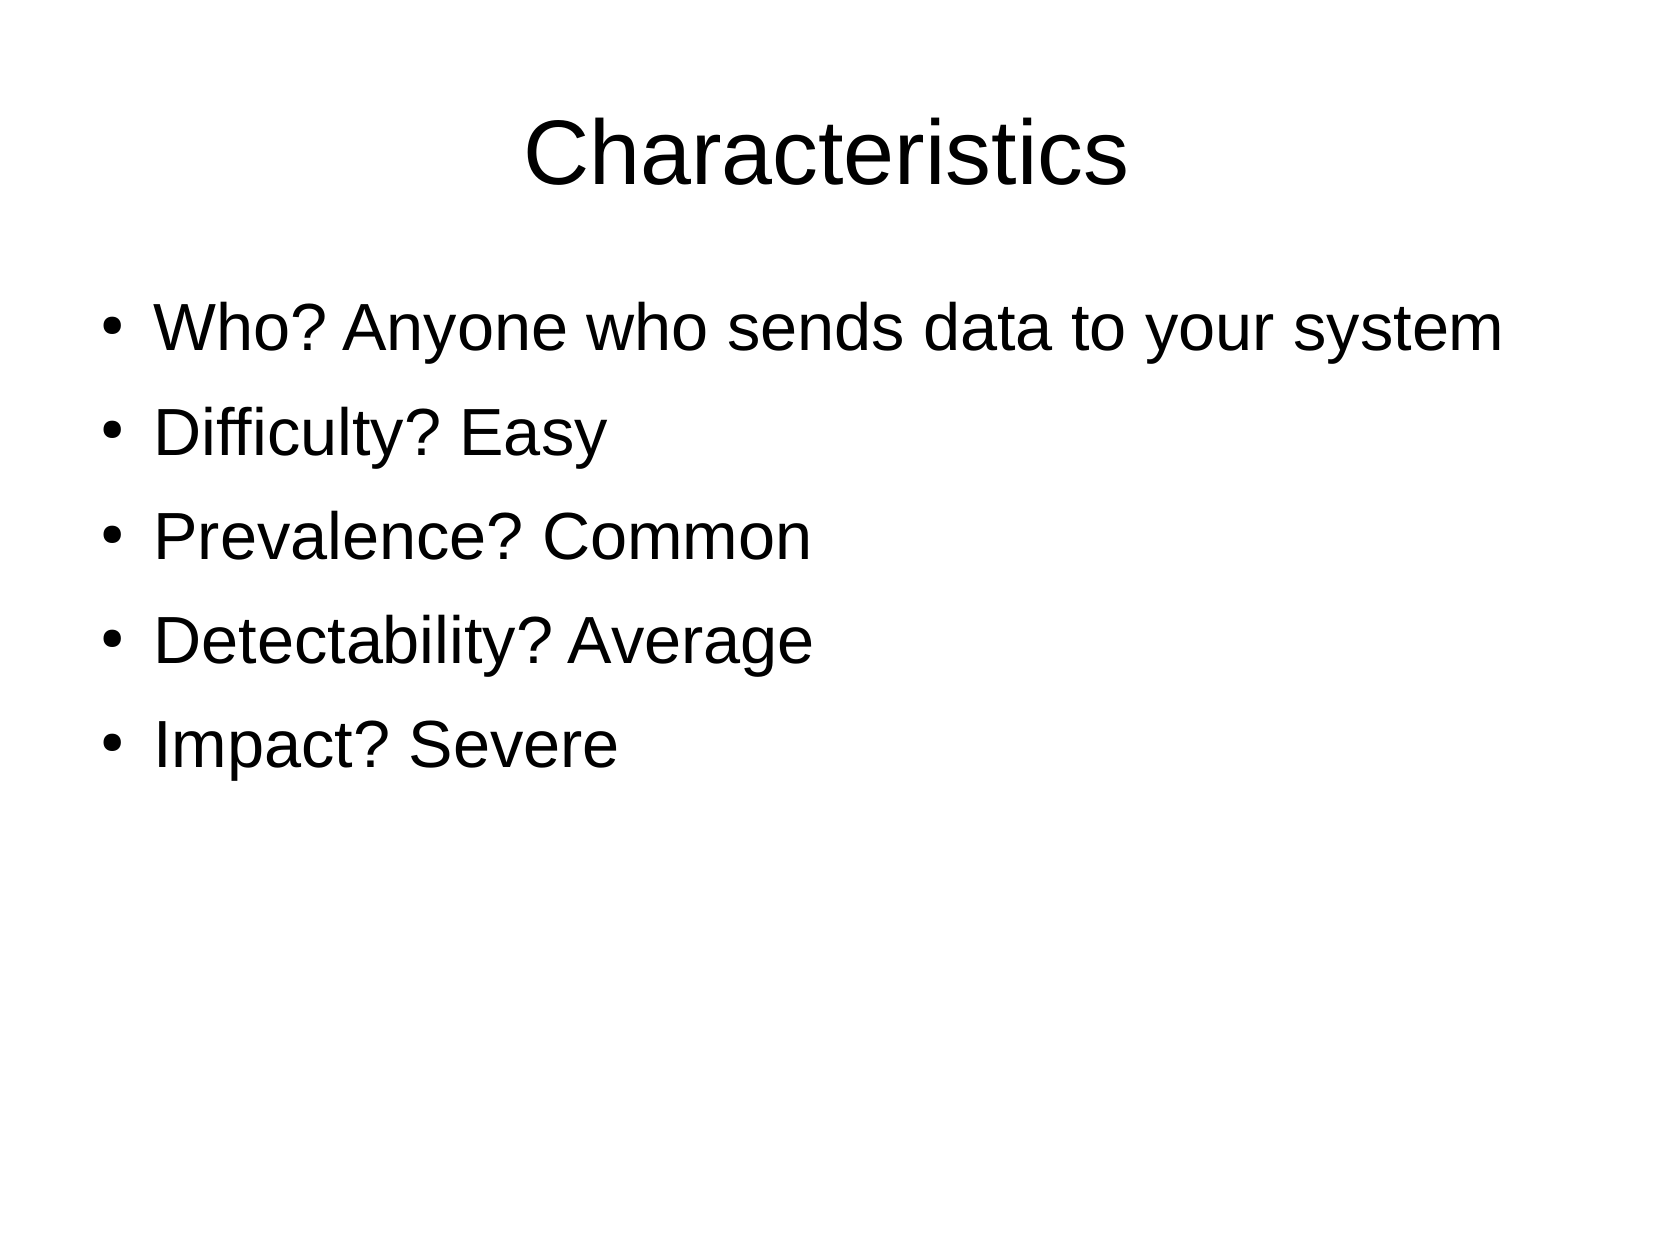

# Characteristics
Who? Anyone who sends data to your system
Difficulty? Easy
Prevalence? Common
Detectability? Average
Impact? Severe